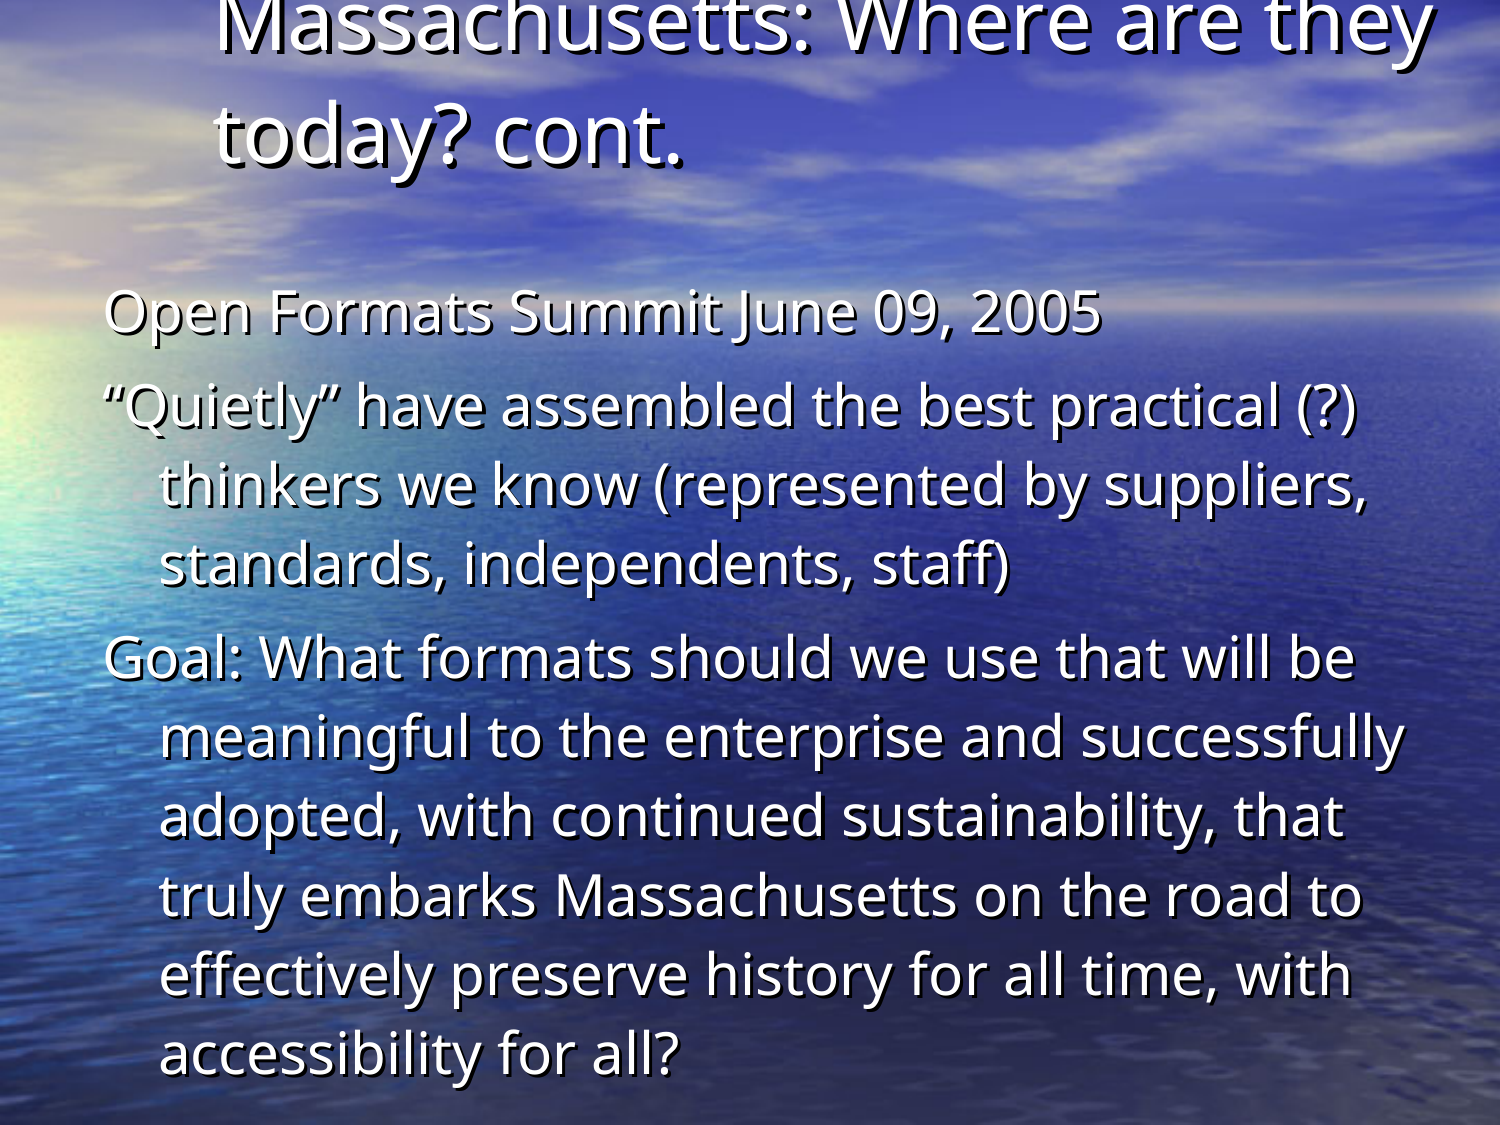

# Massachusetts: Where are they today? cont.
Open Formats Summit June 09, 2005
“Quietly” have assembled the best practical (?) thinkers we know (represented by suppliers, standards, independents, staff)
Goal: What formats should we use that will be meaningful to the enterprise and successfully adopted, with continued sustainability, that truly embarks Massachusetts on the road to effectively preserve history for all time, with accessibility for all?